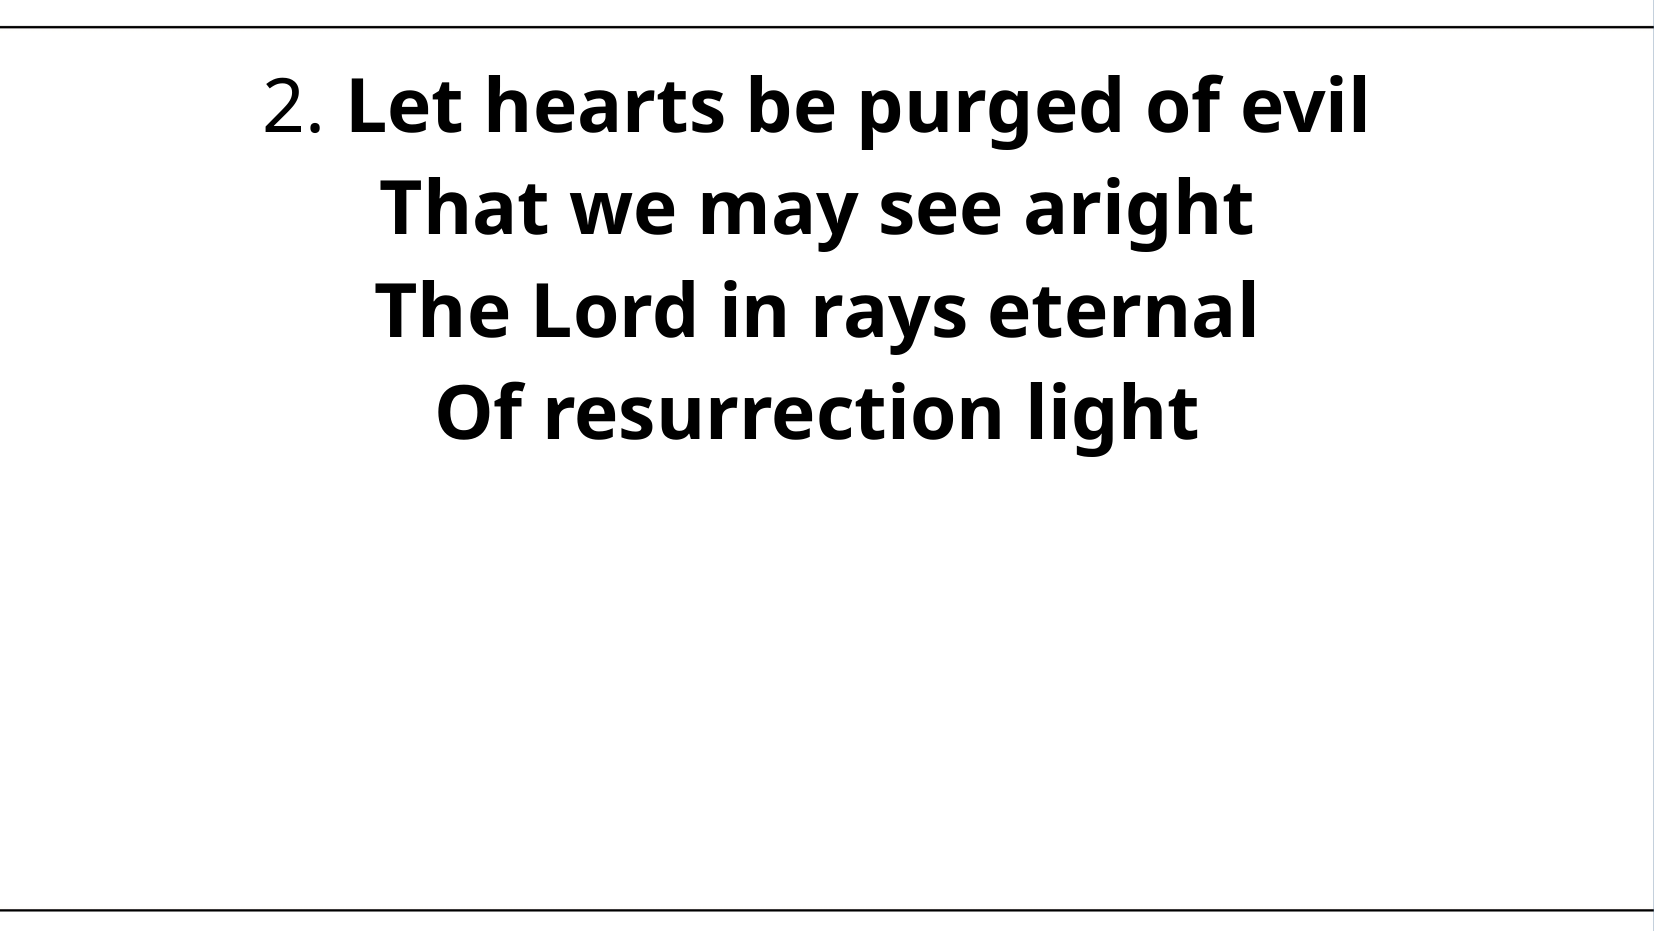

2. Let hearts be purged of evil
That we may see aright
The Lord in rays eternal
Of resurrection light